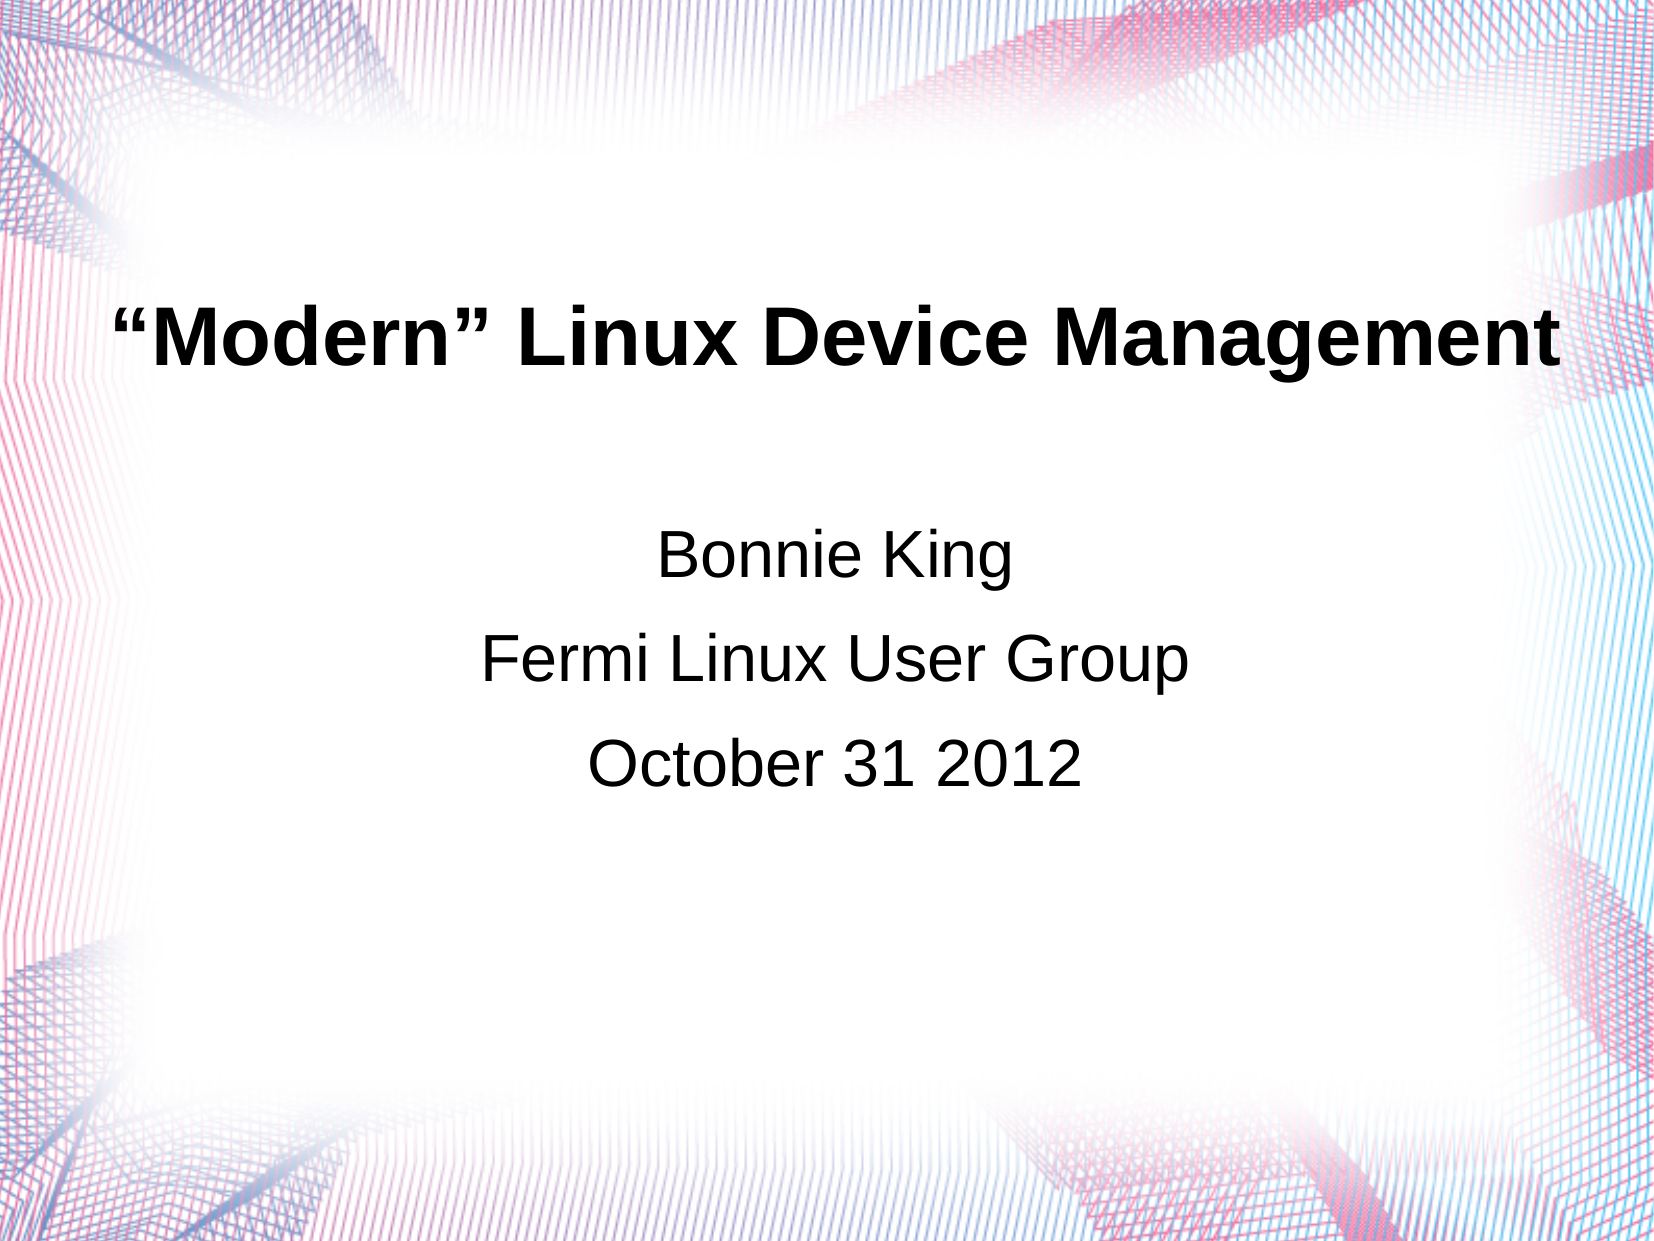

# “Modern” Linux Device Management
Bonnie King
Fermi Linux User Group
October 31 2012